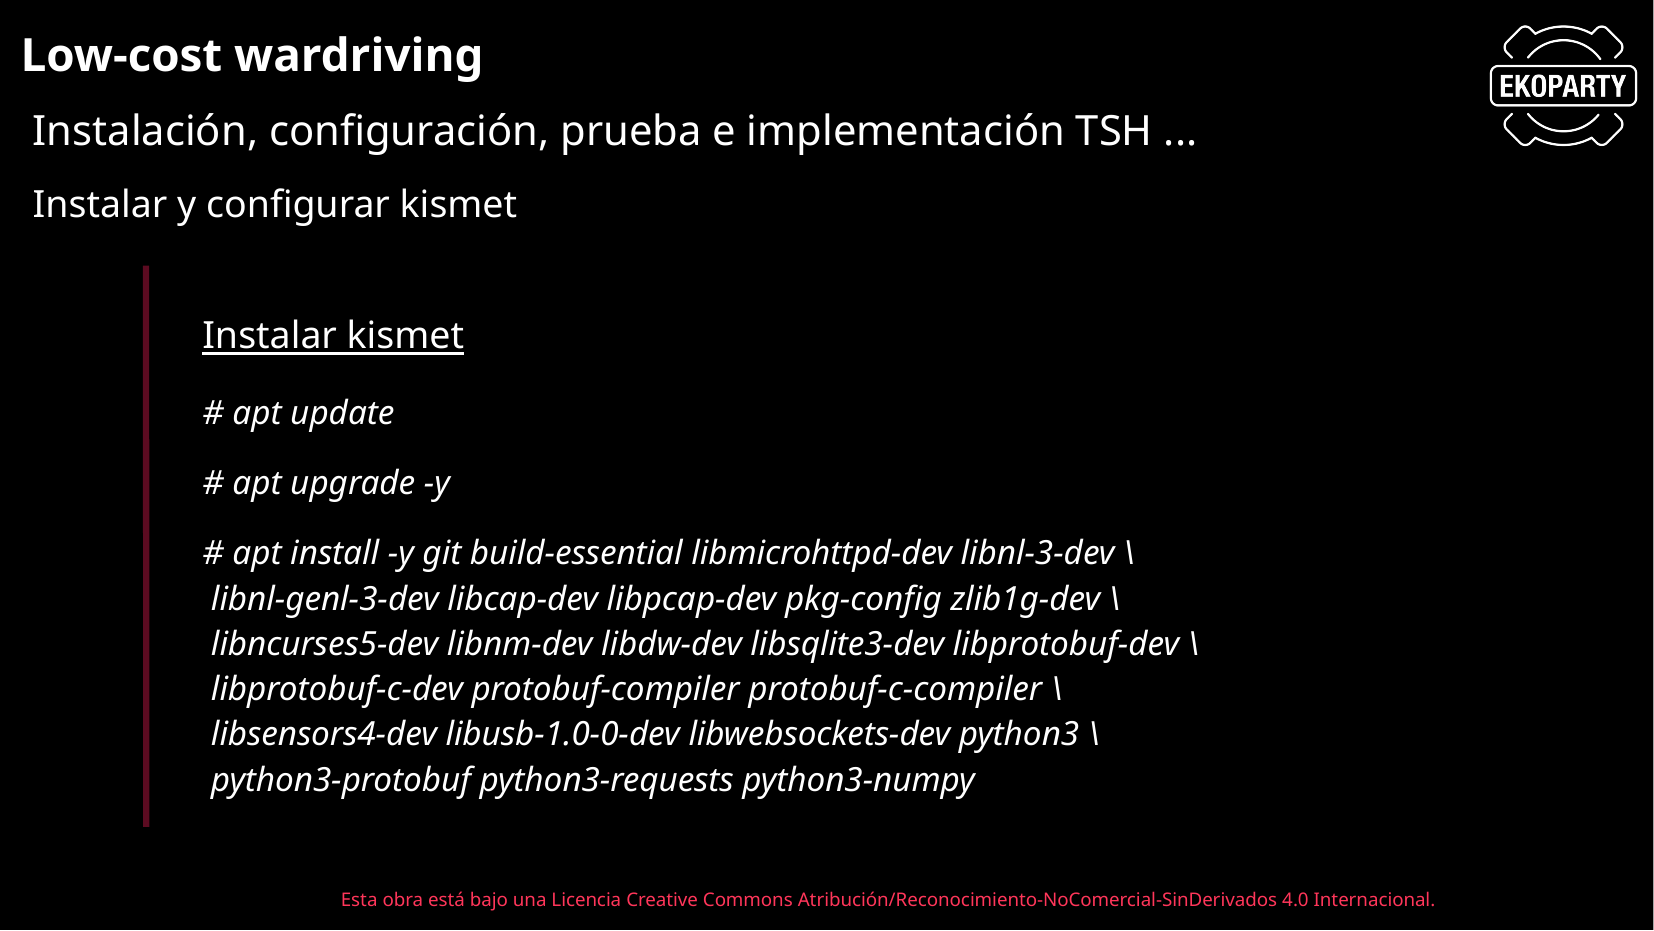

Low-cost wardriving
Instalación, configuración, prueba e implementación TSH ...
Instalar y configurar kismet
Instalar kismet
# apt update
# apt upgrade -y
# apt install -y git build-essential libmicrohttpd-dev libnl-3-dev \ libnl-genl-3-dev libcap-dev libpcap-dev pkg-config zlib1g-dev \ libncurses5-dev libnm-dev libdw-dev libsqlite3-dev libprotobuf-dev \ libprotobuf-c-dev protobuf-compiler protobuf-c-compiler \ libsensors4-dev libusb-1.0-0-dev libwebsockets-dev python3 \ python3-protobuf python3-requests python3-numpy
Esta obra está bajo una Licencia Creative Commons Atribución/Reconocimiento-NoComercial-SinDerivados 4.0 Internacional.